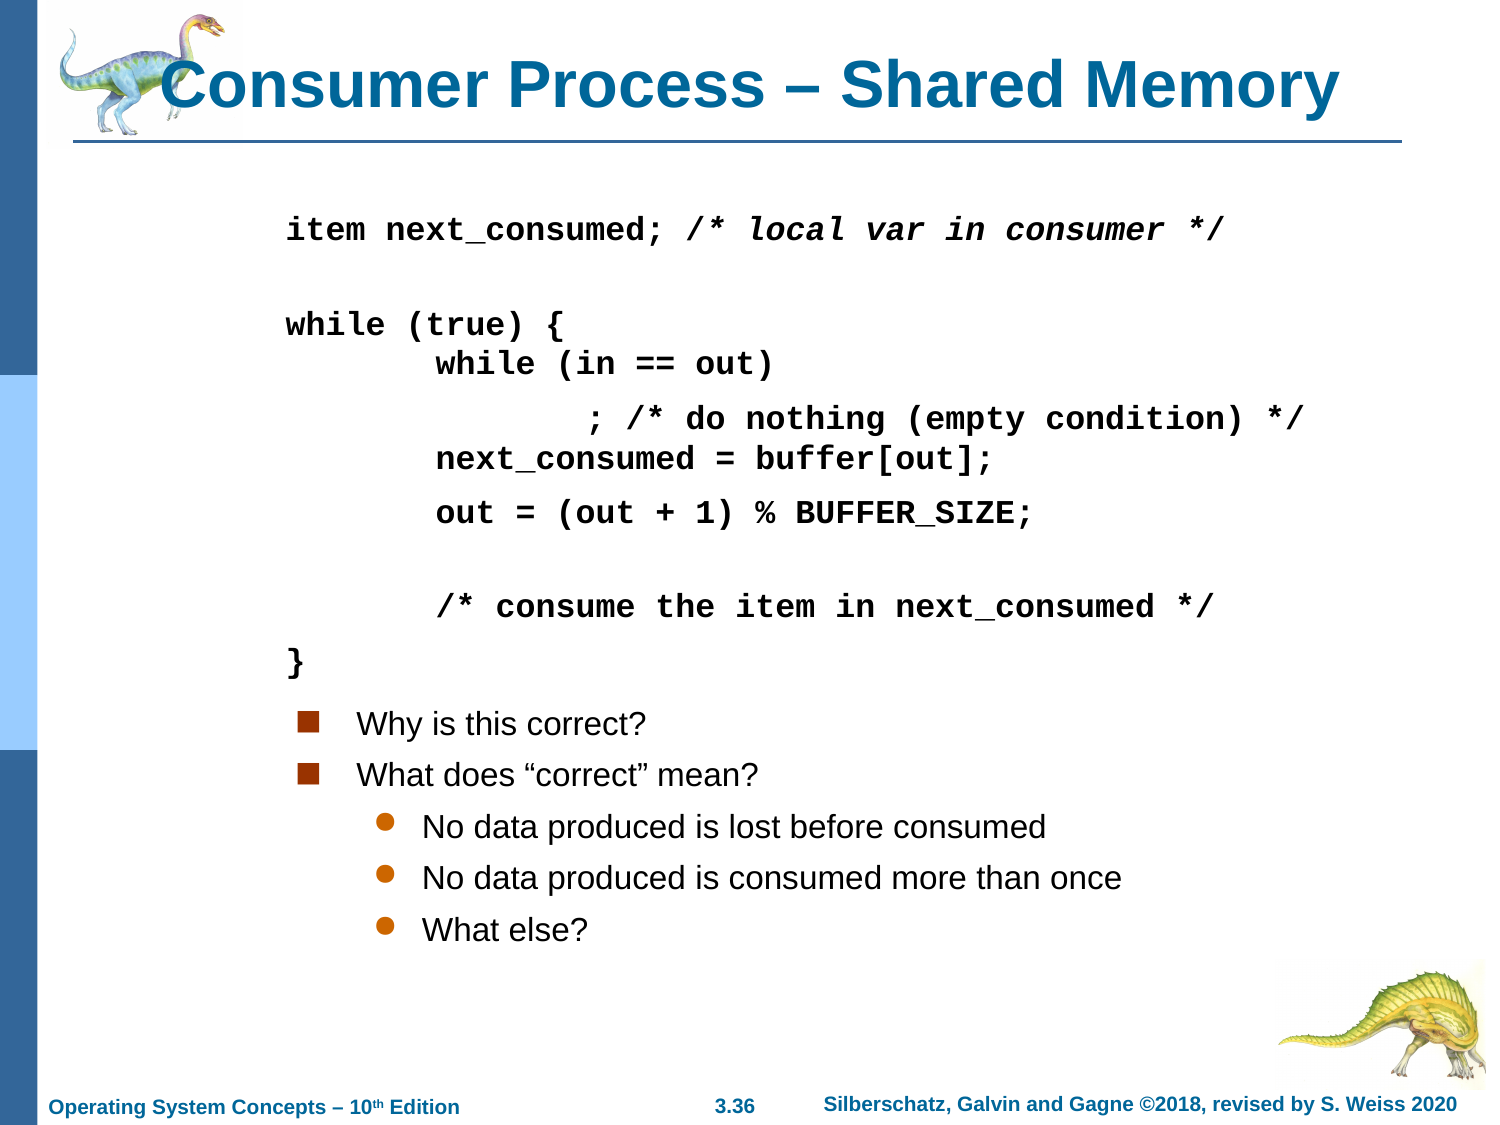

# Consumer Process – Shared Memory
item next_consumed; /* local var in consumer */
while (true) {
	while (in == out)
		; /* do nothing (empty condition) */
	next_consumed = buffer[out];
	out = (out + 1) % BUFFER_SIZE;
	/* consume the item in next_consumed */
}
Why is this correct?
What does “correct” mean?
No data produced is lost before consumed
No data produced is consumed more than once
What else?